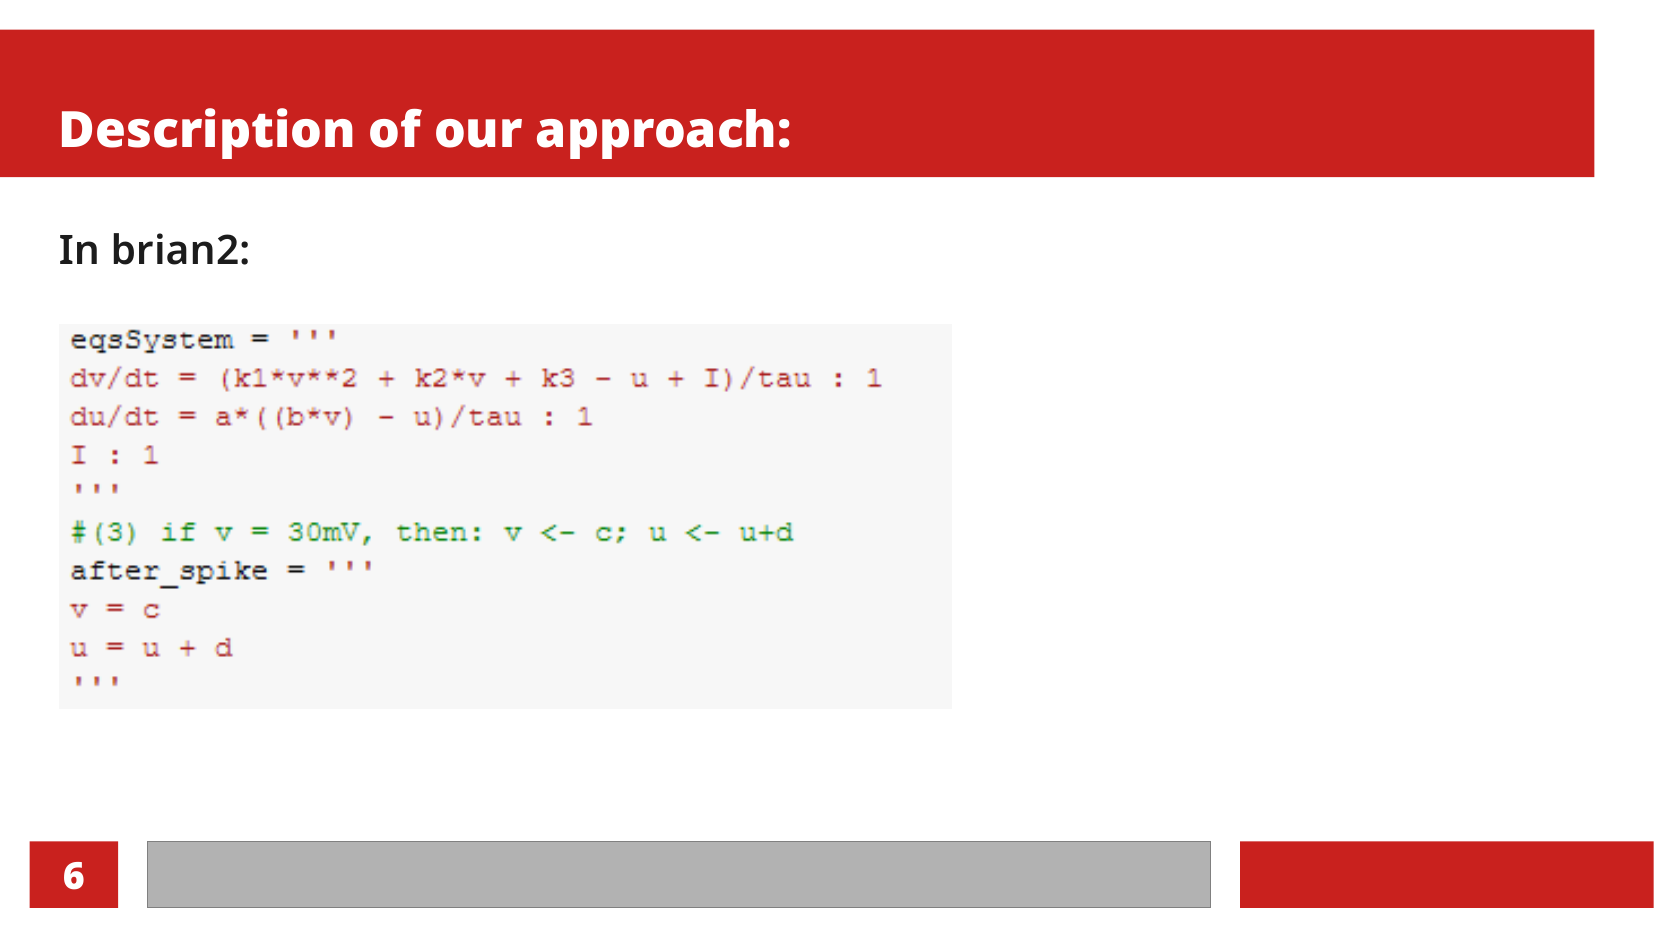

# Description of our approach:
In brian2:
6